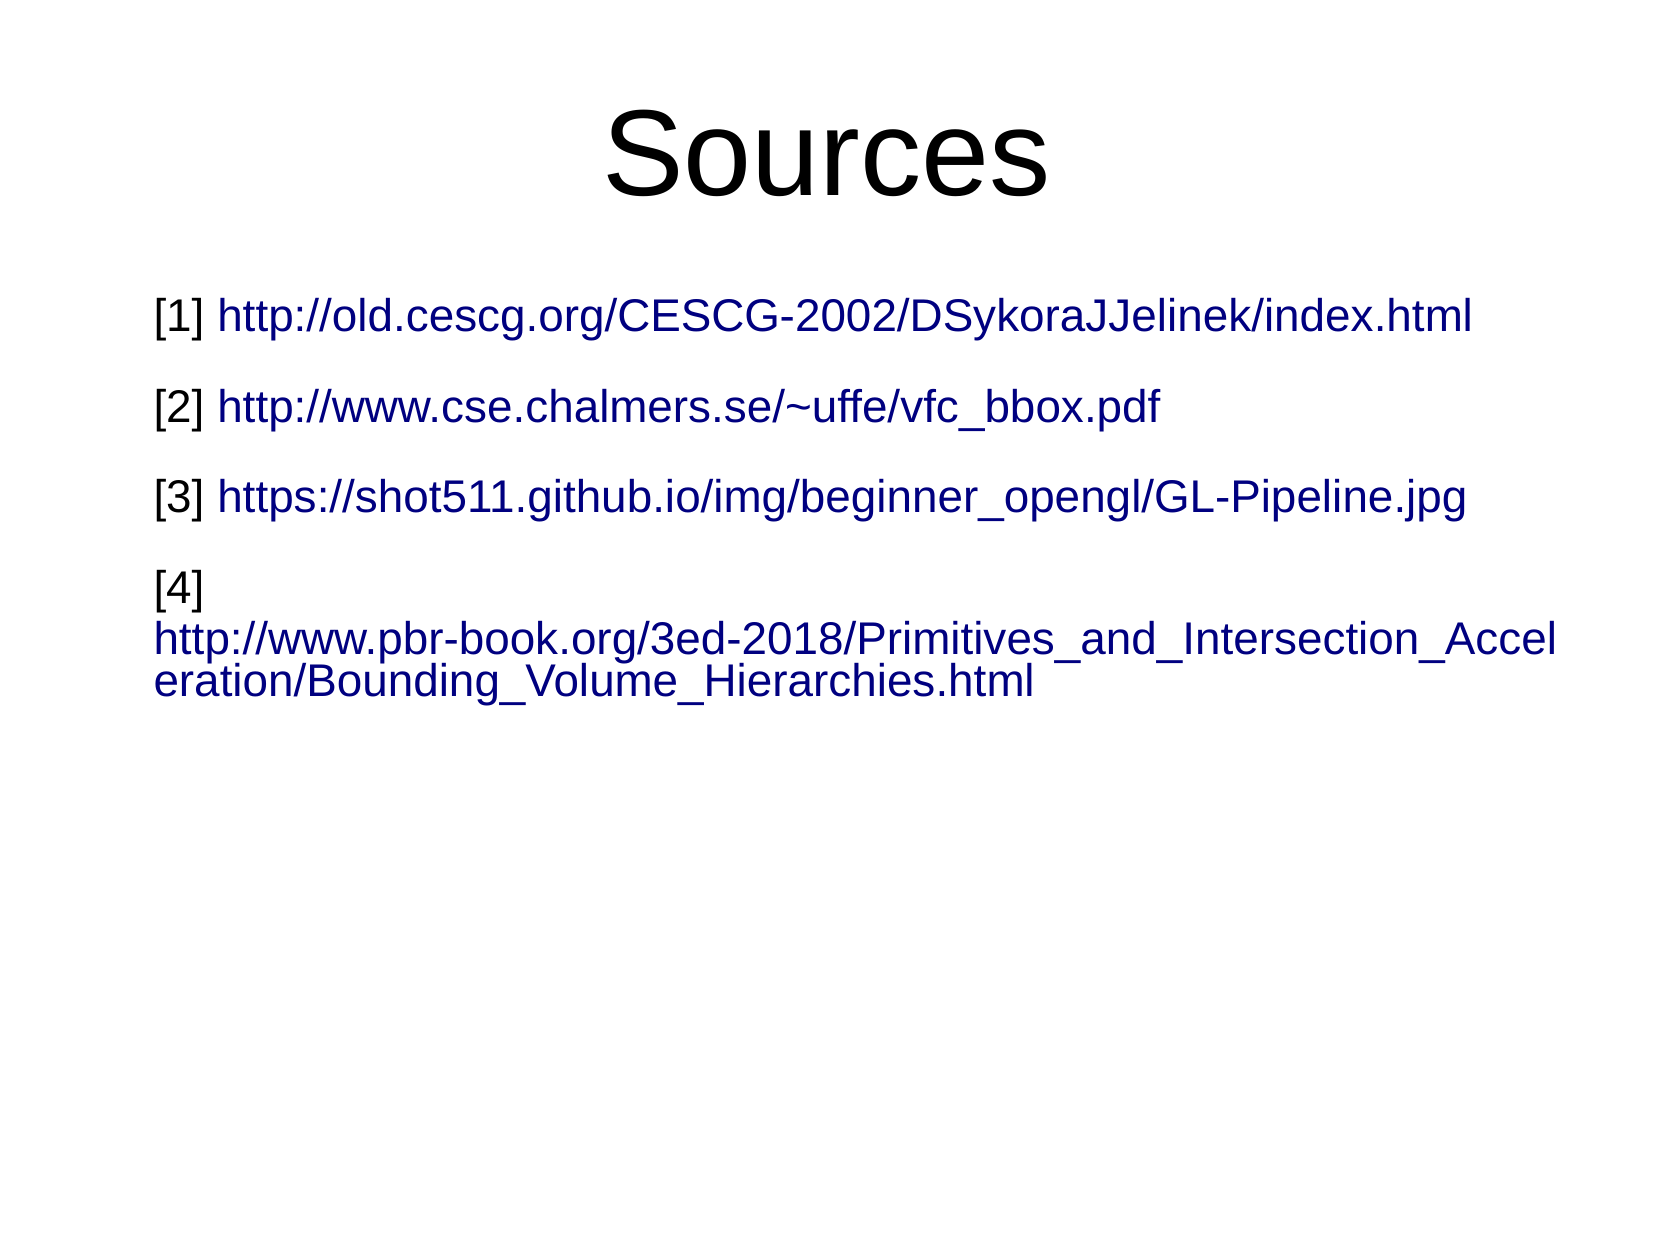

# Sources
[1] http://old.cescg.org/CESCG-2002/DSykoraJJelinek/index.html
[2] http://www.cse.chalmers.se/~uffe/vfc_bbox.pdf
[3] https://shot511.github.io/img/beginner_opengl/GL-Pipeline.jpg
[4] http://www.pbr-book.org/3ed-2018/Primitives_and_Intersection_Acceleration/Bounding_Volume_Hierarchies.html